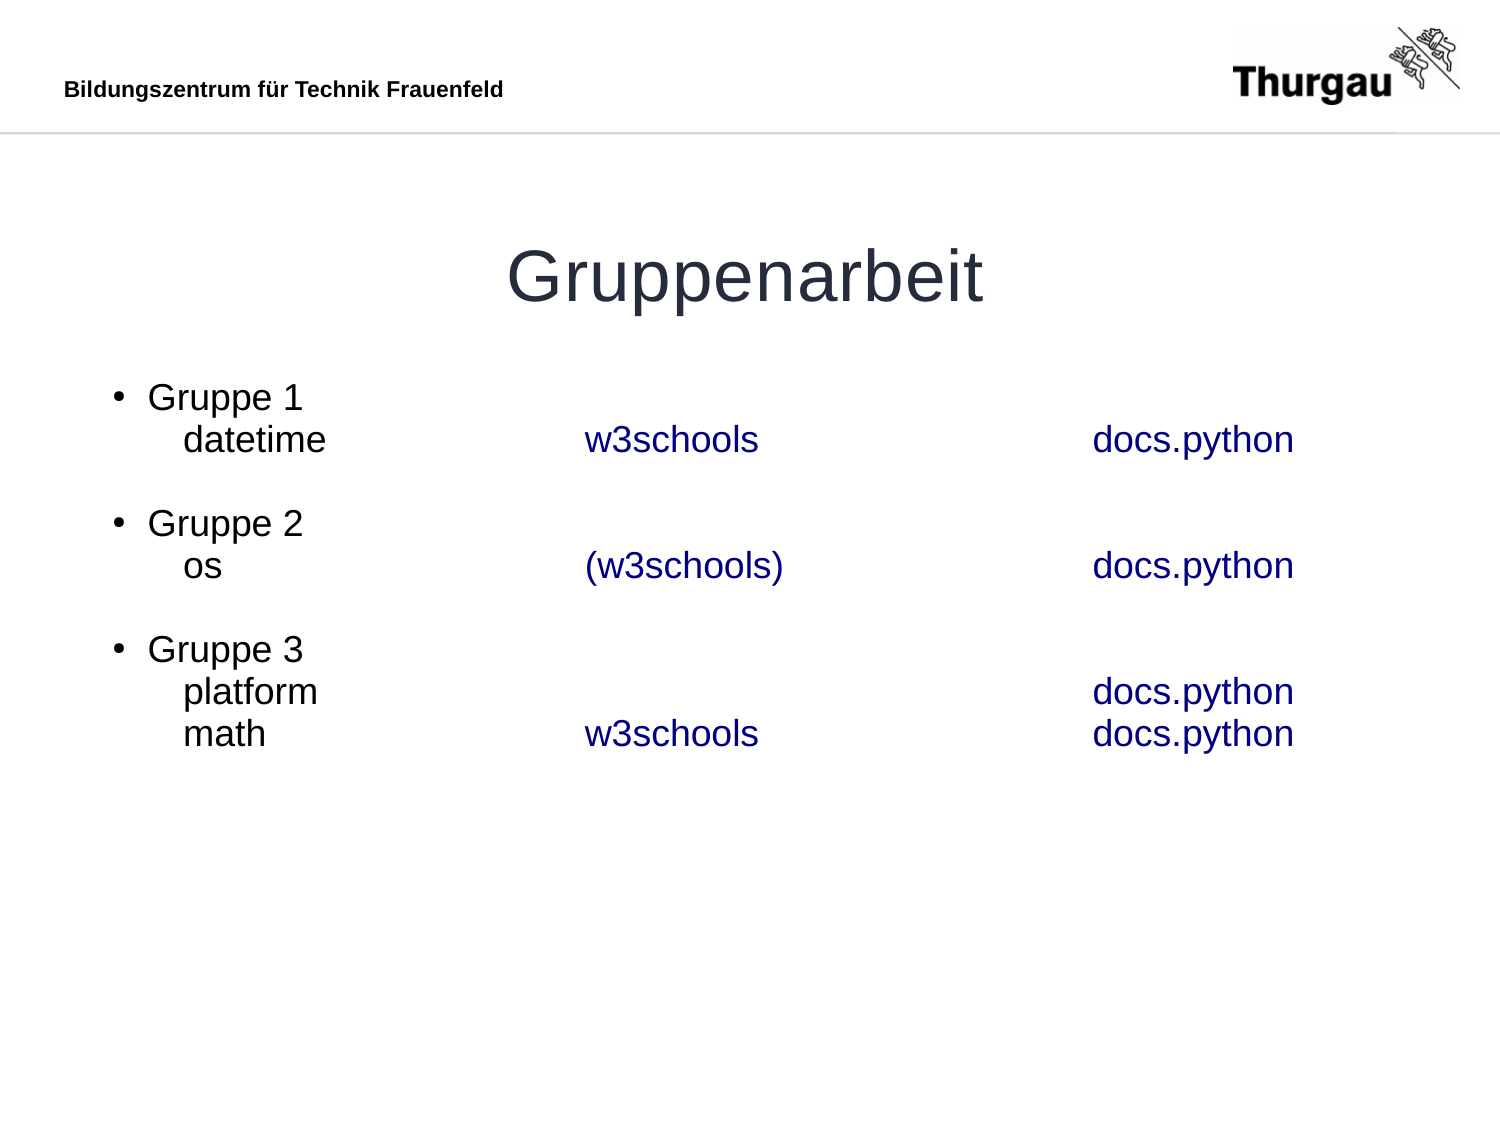

Bildungszentrum für Technik Frauenfeld
Gruppenarbeit
Gruppe 1
datetime	w3schools	docs.python
Gruppe 2
os	(w3schools)	docs.python
Gruppe 3
platform		docs.python
math	w3schools	docs.python